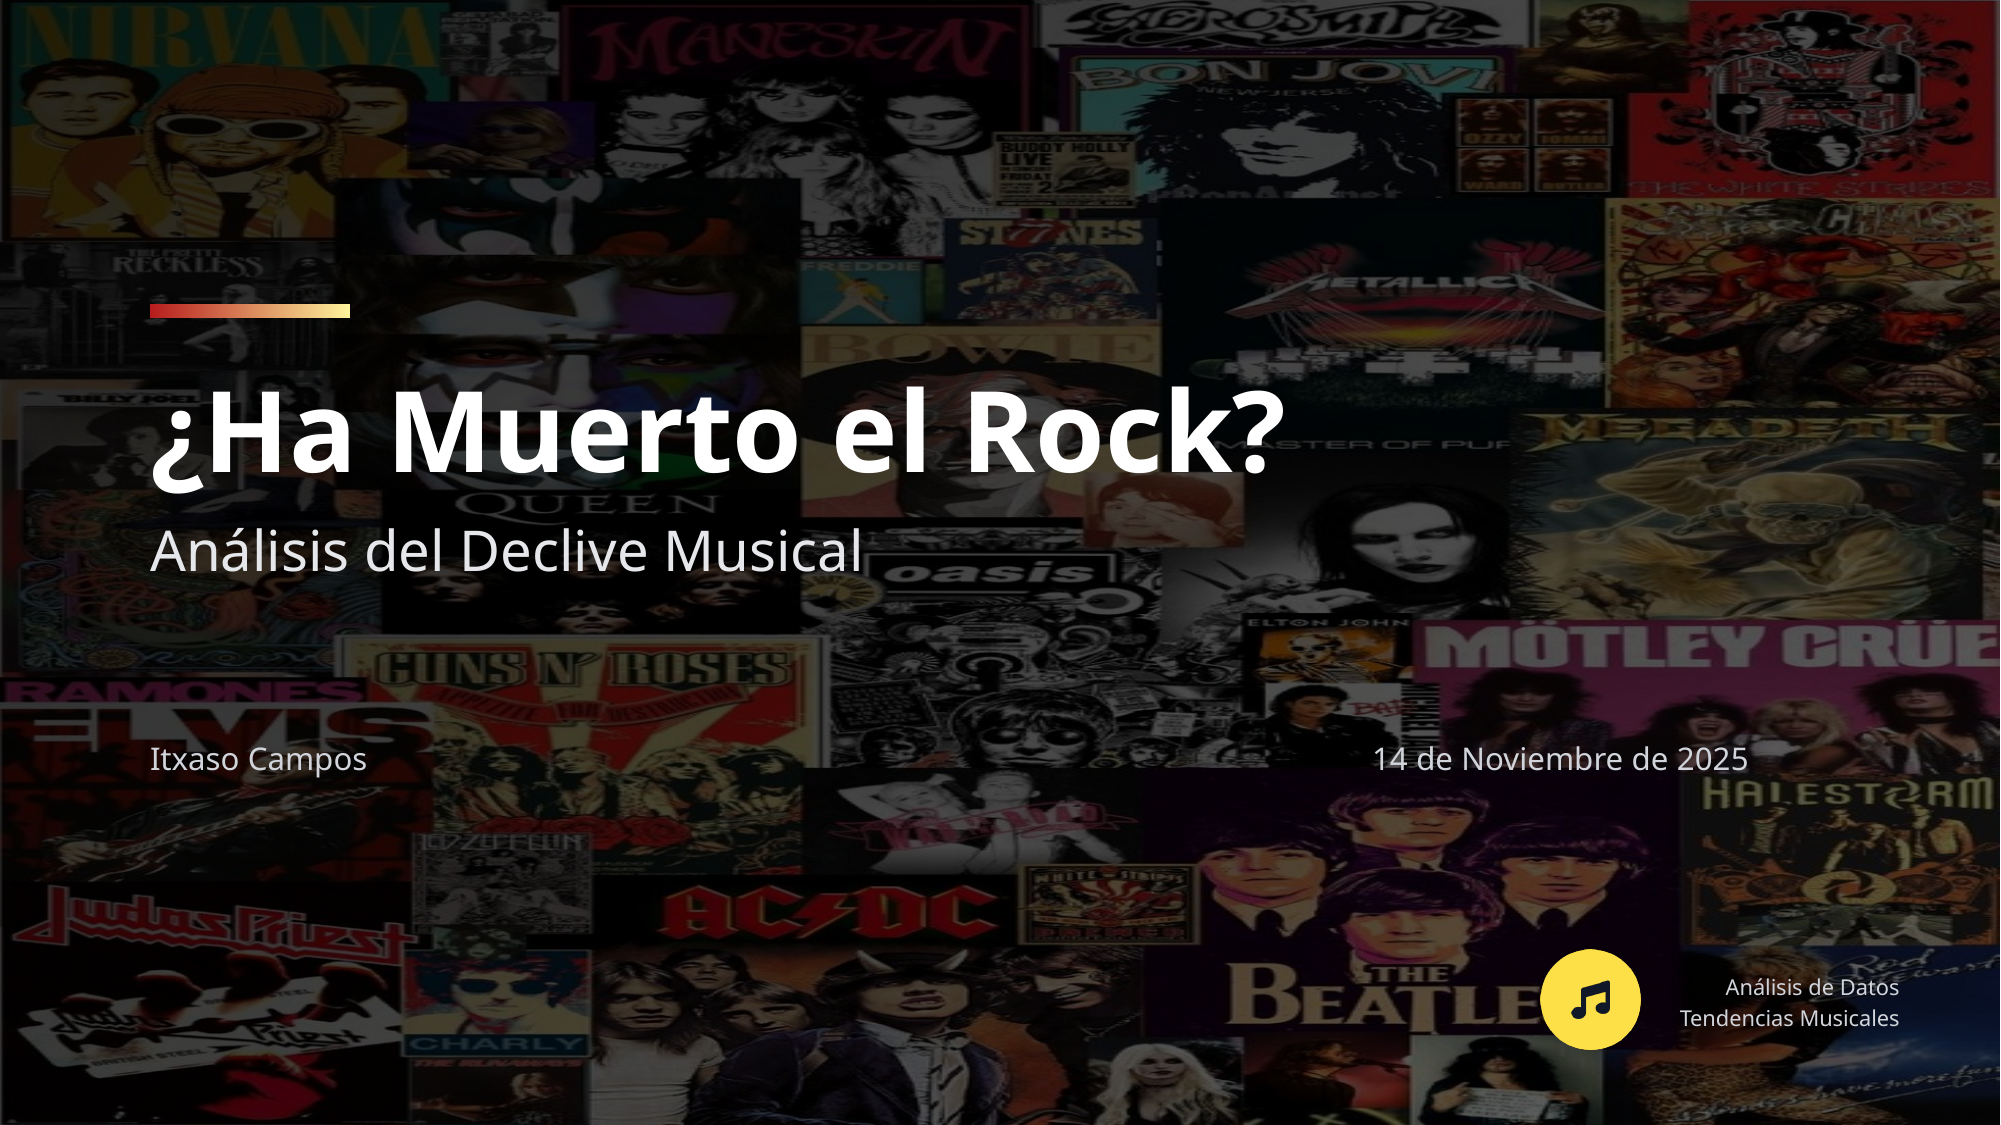

¿Ha Muerto el Rock?
Análisis del Declive Musical
Itxaso Campos                                                                                                                          14 de Noviembre de 2025
Análisis de Datos
Tendencias Musicales